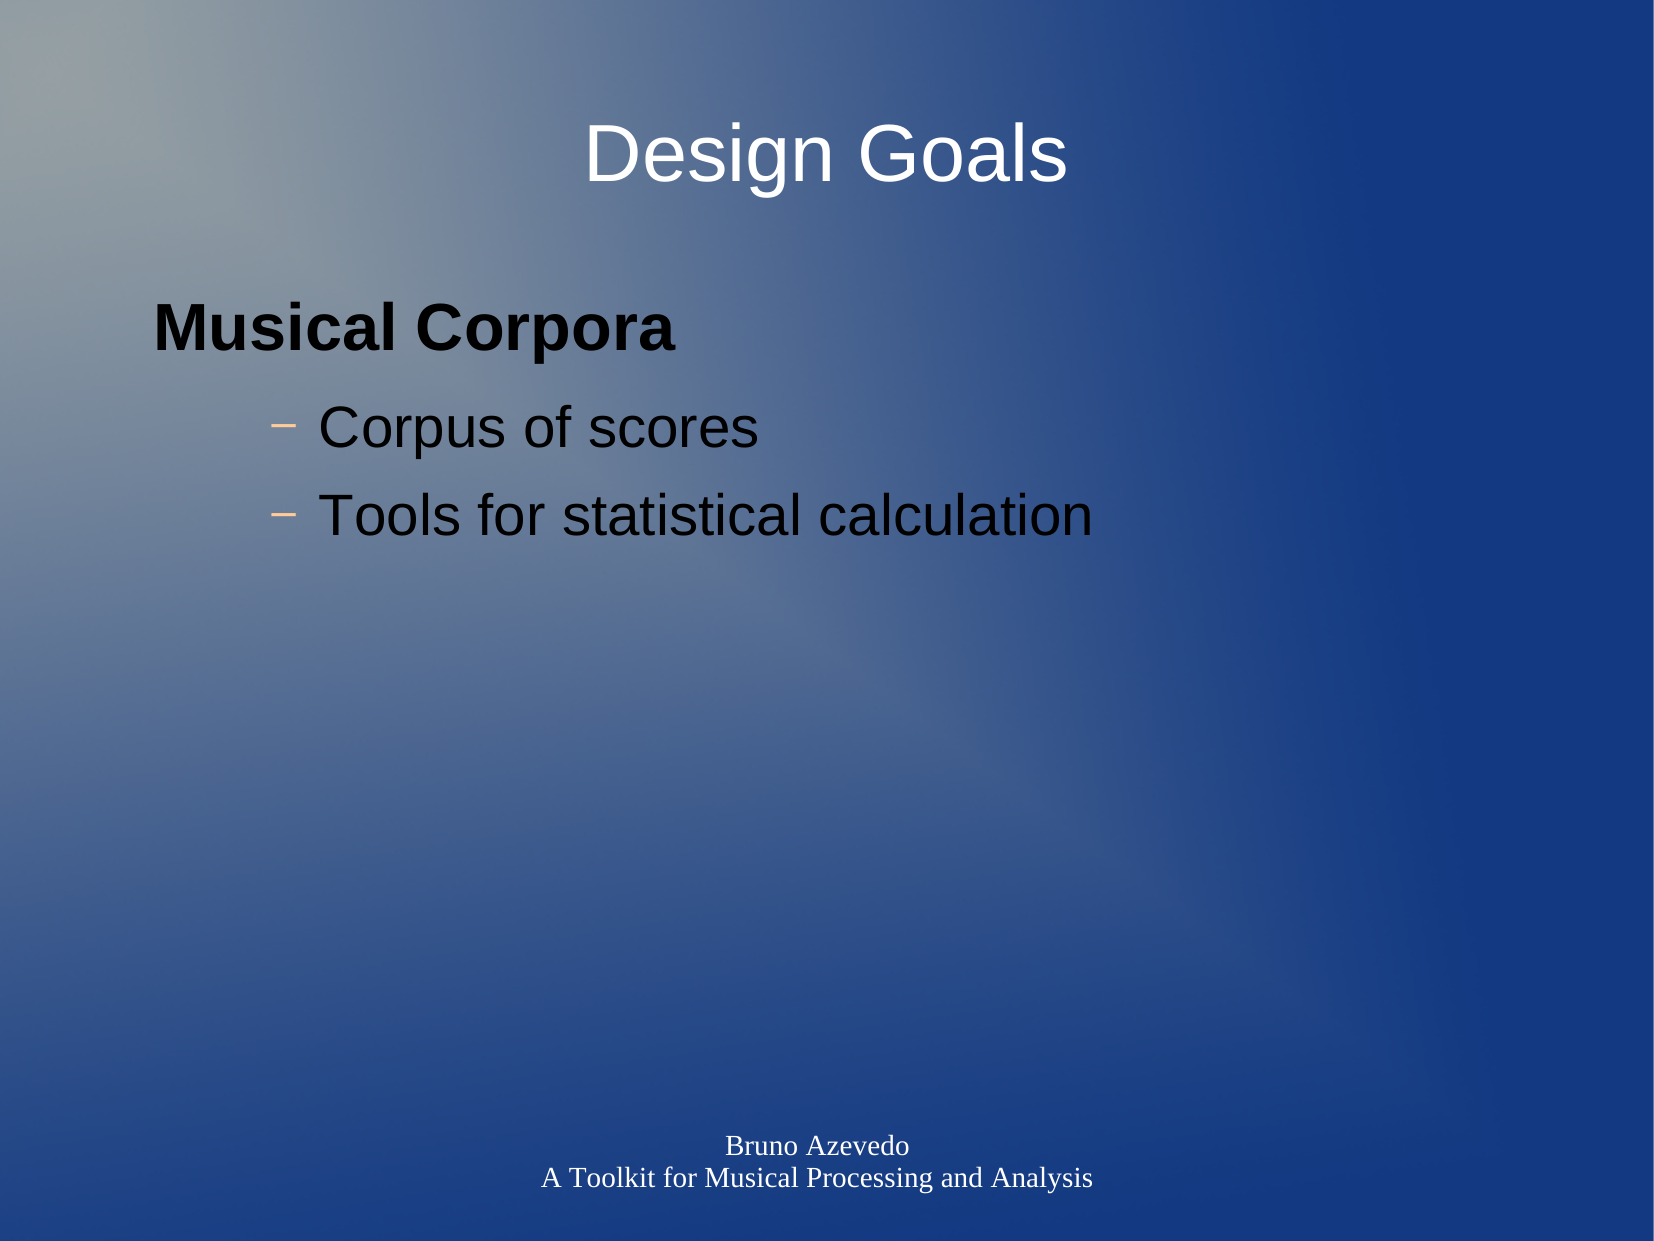

# Design Goals
Musical Corpora
Corpus of scores
Tools for statistical calculation